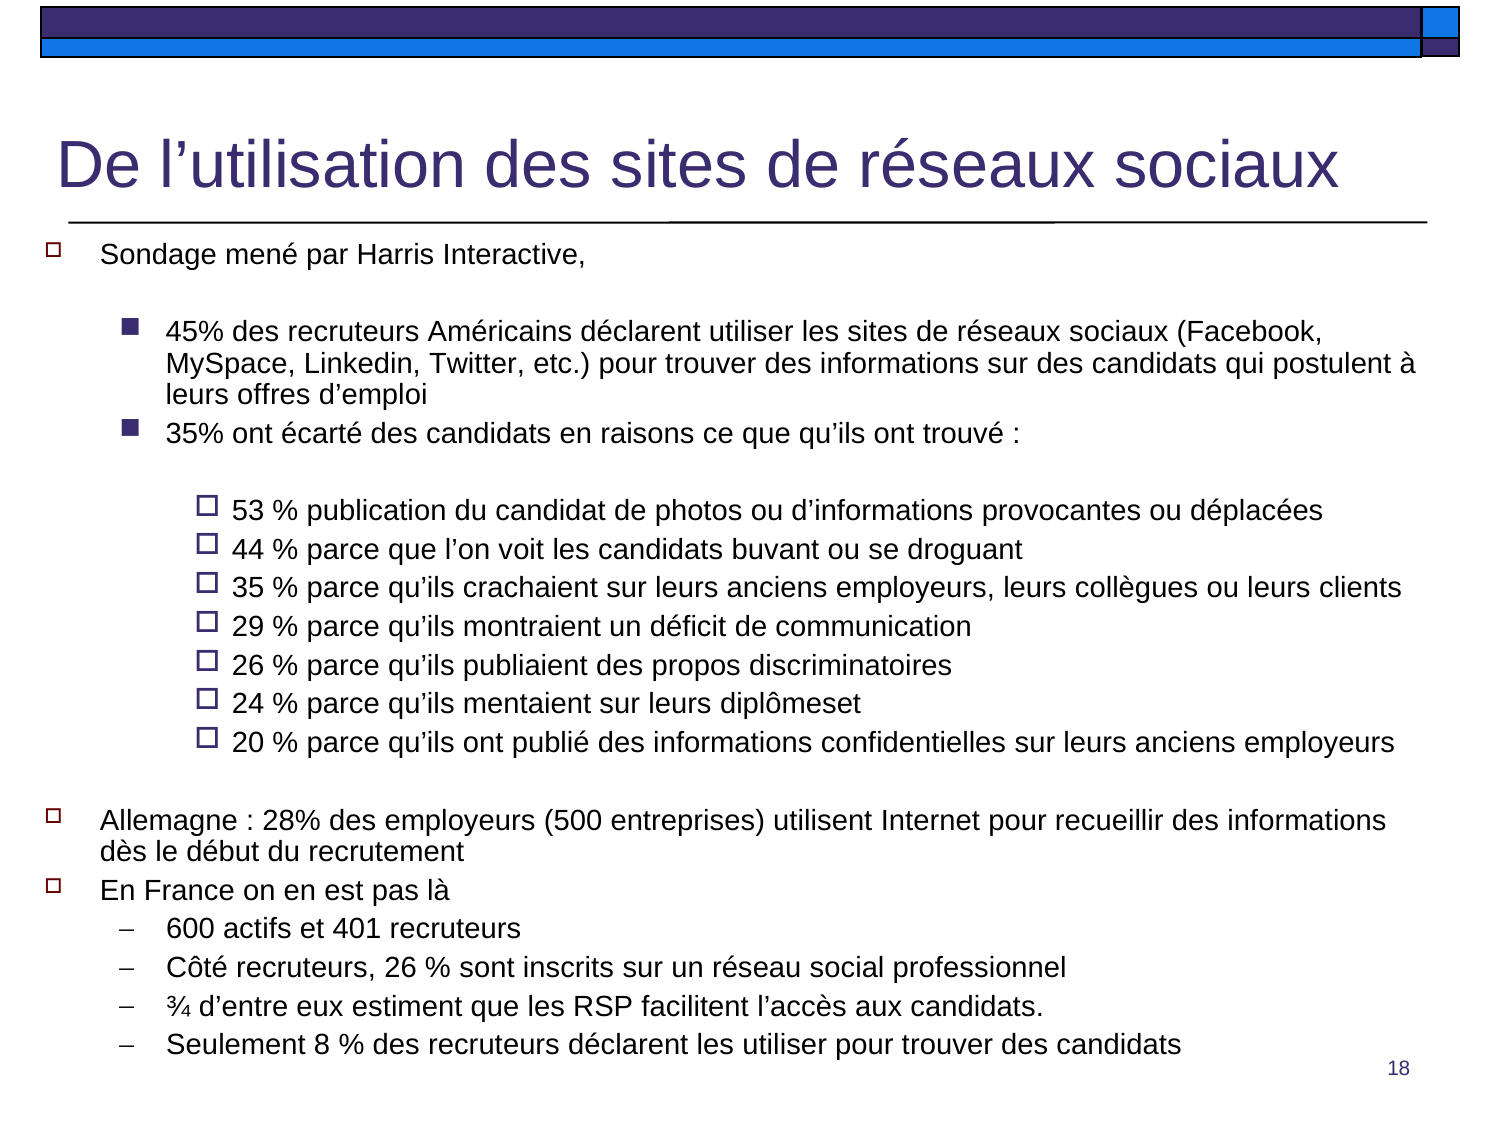

De l’utilisation des sites de réseaux sociaux
Sondage mené par Harris Interactive,
45% des recruteurs Américains déclarent utiliser les sites de réseaux sociaux (Facebook, MySpace, Linkedin, Twitter, etc.) pour trouver des informations sur des candidats qui postulent à leurs offres d’emploi
35% ont écarté des candidats en raisons ce que qu’ils ont trouvé :
53 % publication du candidat de photos ou d’informations provocantes ou déplacées
44 % parce que l’on voit les candidats buvant ou se droguant
35 % parce qu’ils crachaient sur leurs anciens employeurs, leurs collègues ou leurs clients
29 % parce qu’ils montraient un déficit de communication
26 % parce qu’ils publiaient des propos discriminatoires
24 % parce qu’ils mentaient sur leurs diplômes et
20 % parce qu’ils ont publié des informations confidentielles sur leurs anciens employeurs
Allemagne : 28% des employeurs (500 entreprises) utilisent Internet pour recueillir des informations dès le début du recrutement
En France on en est pas là
600 actifs et 401 recruteurs
Côté recruteurs, 26 % sont inscrits sur un réseau social professionnel
¾ d’entre eux estiment que les RSP facilitent l’accès aux candidats.
Seulement 8 % des recruteurs déclarent les utiliser pour trouver des candidats